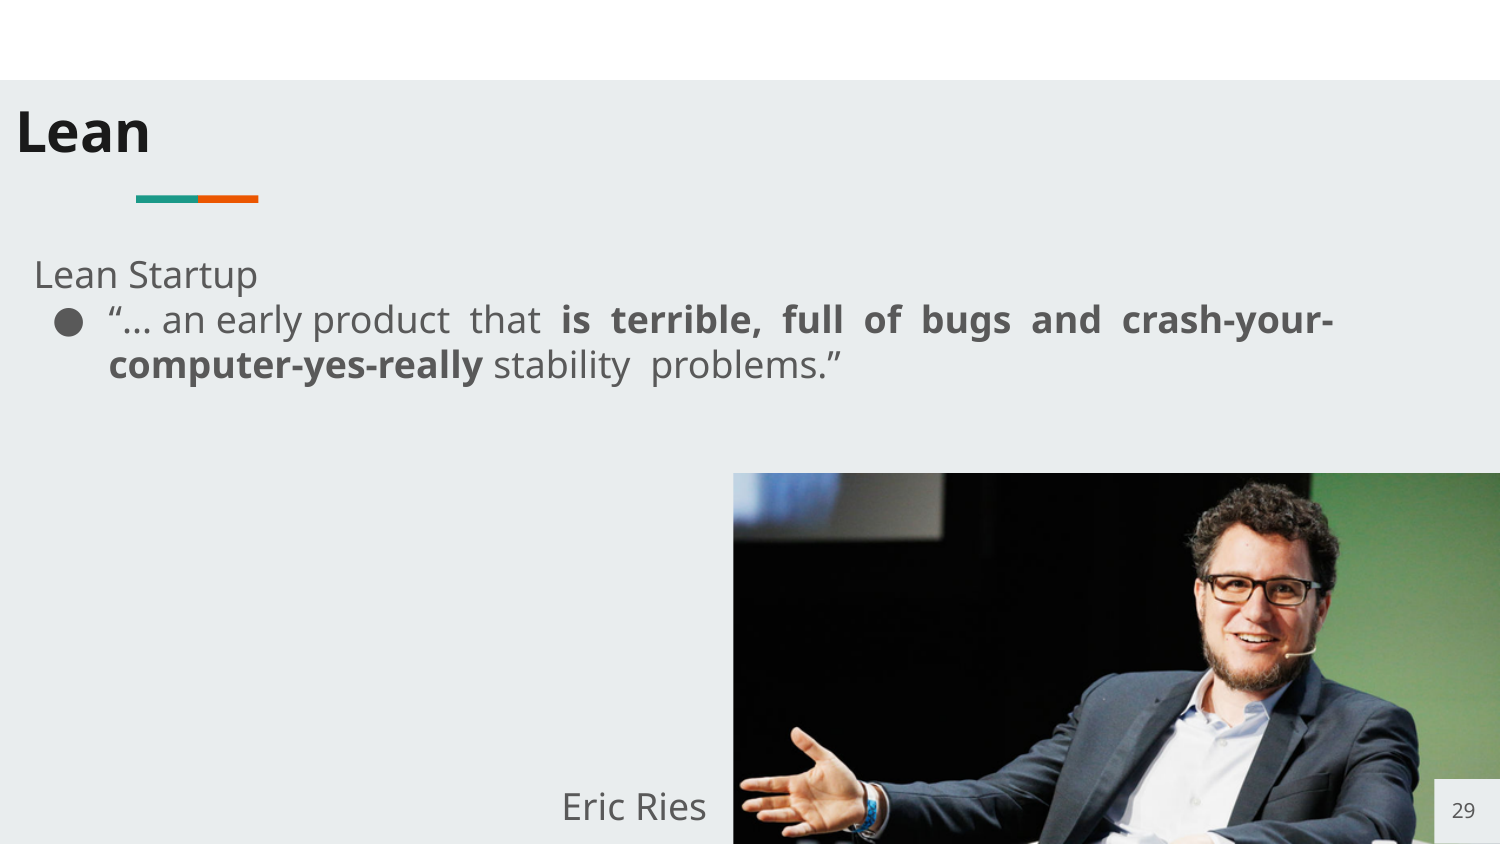

# Lean
Lean Startup
“... an early product that is terrible, full of bugs and crash-your-computer-yes-really stability problems.”
Eric Ries